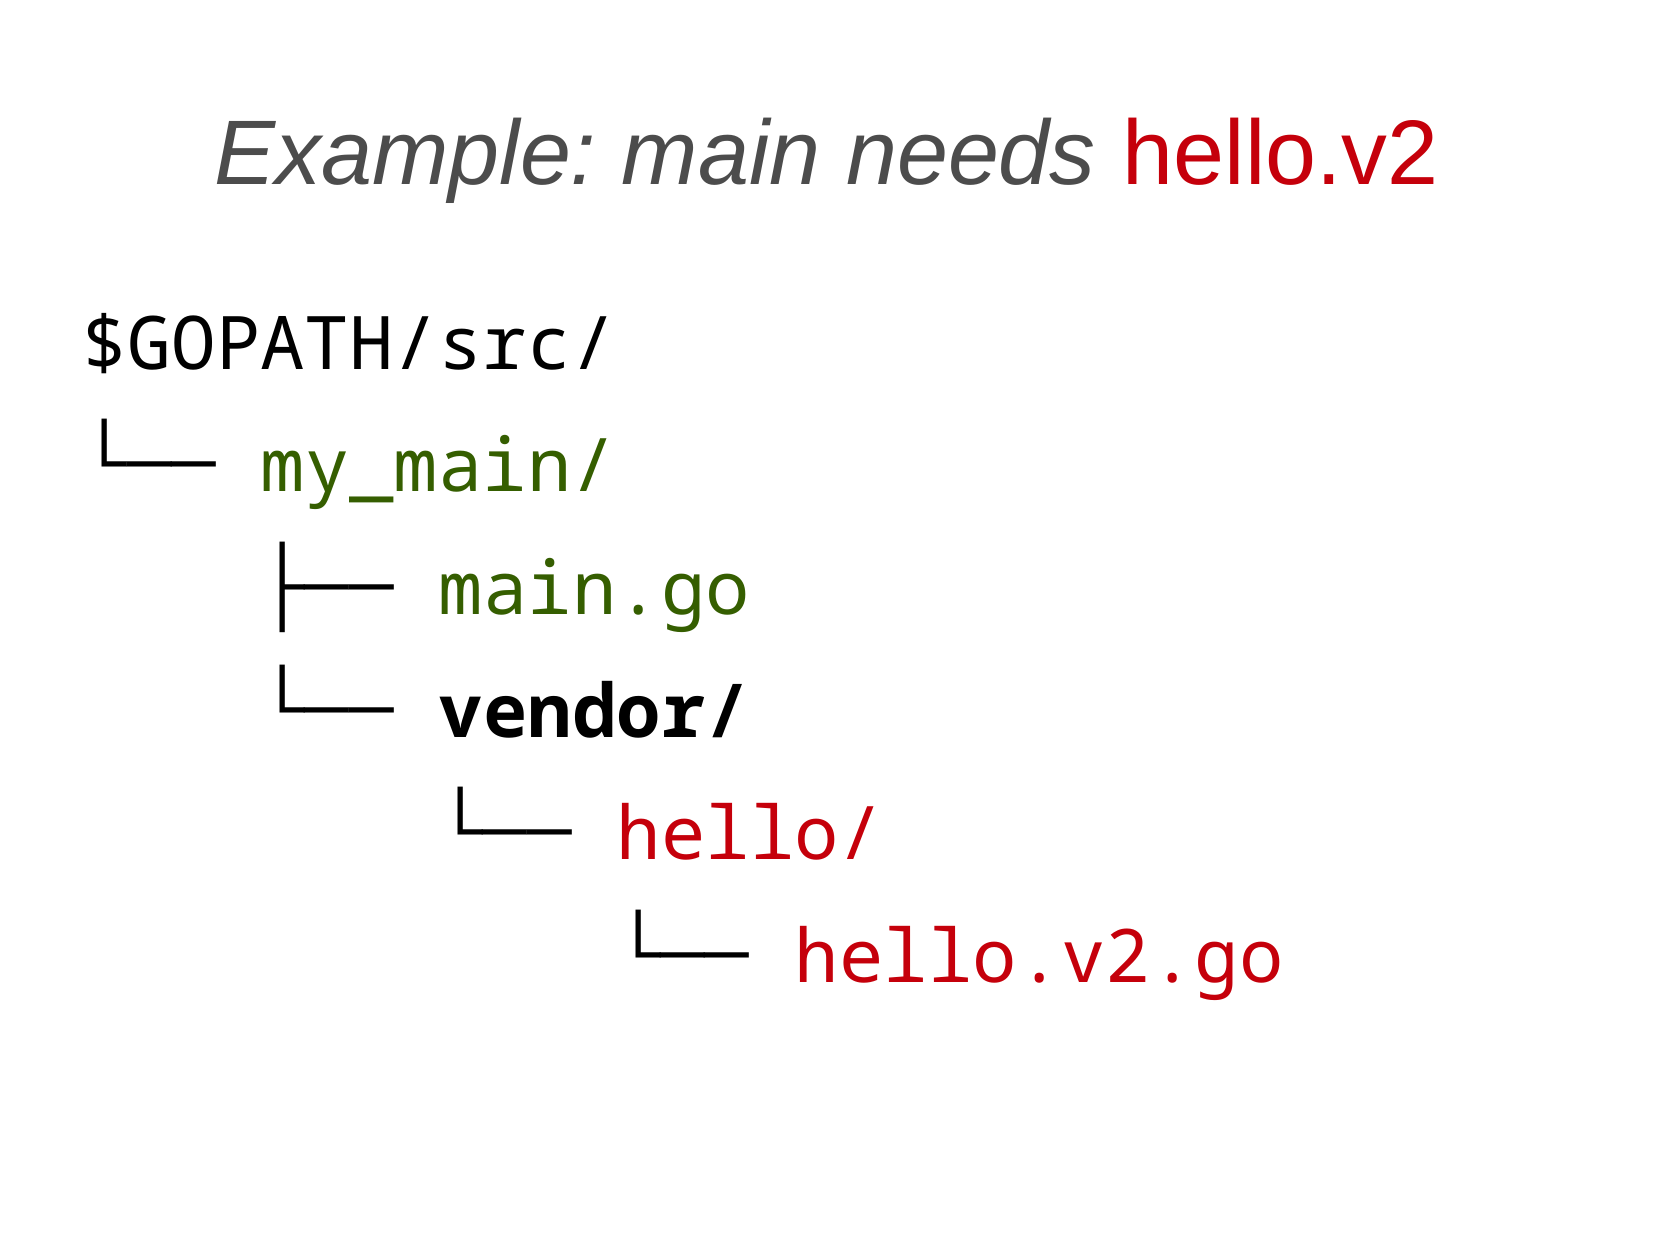

# Example: main needs hello.v2
$GOPATH/src/
└── my_main/
 ├── main.go
 └── vendor/
 └── hello/
 └── hello.v2.go